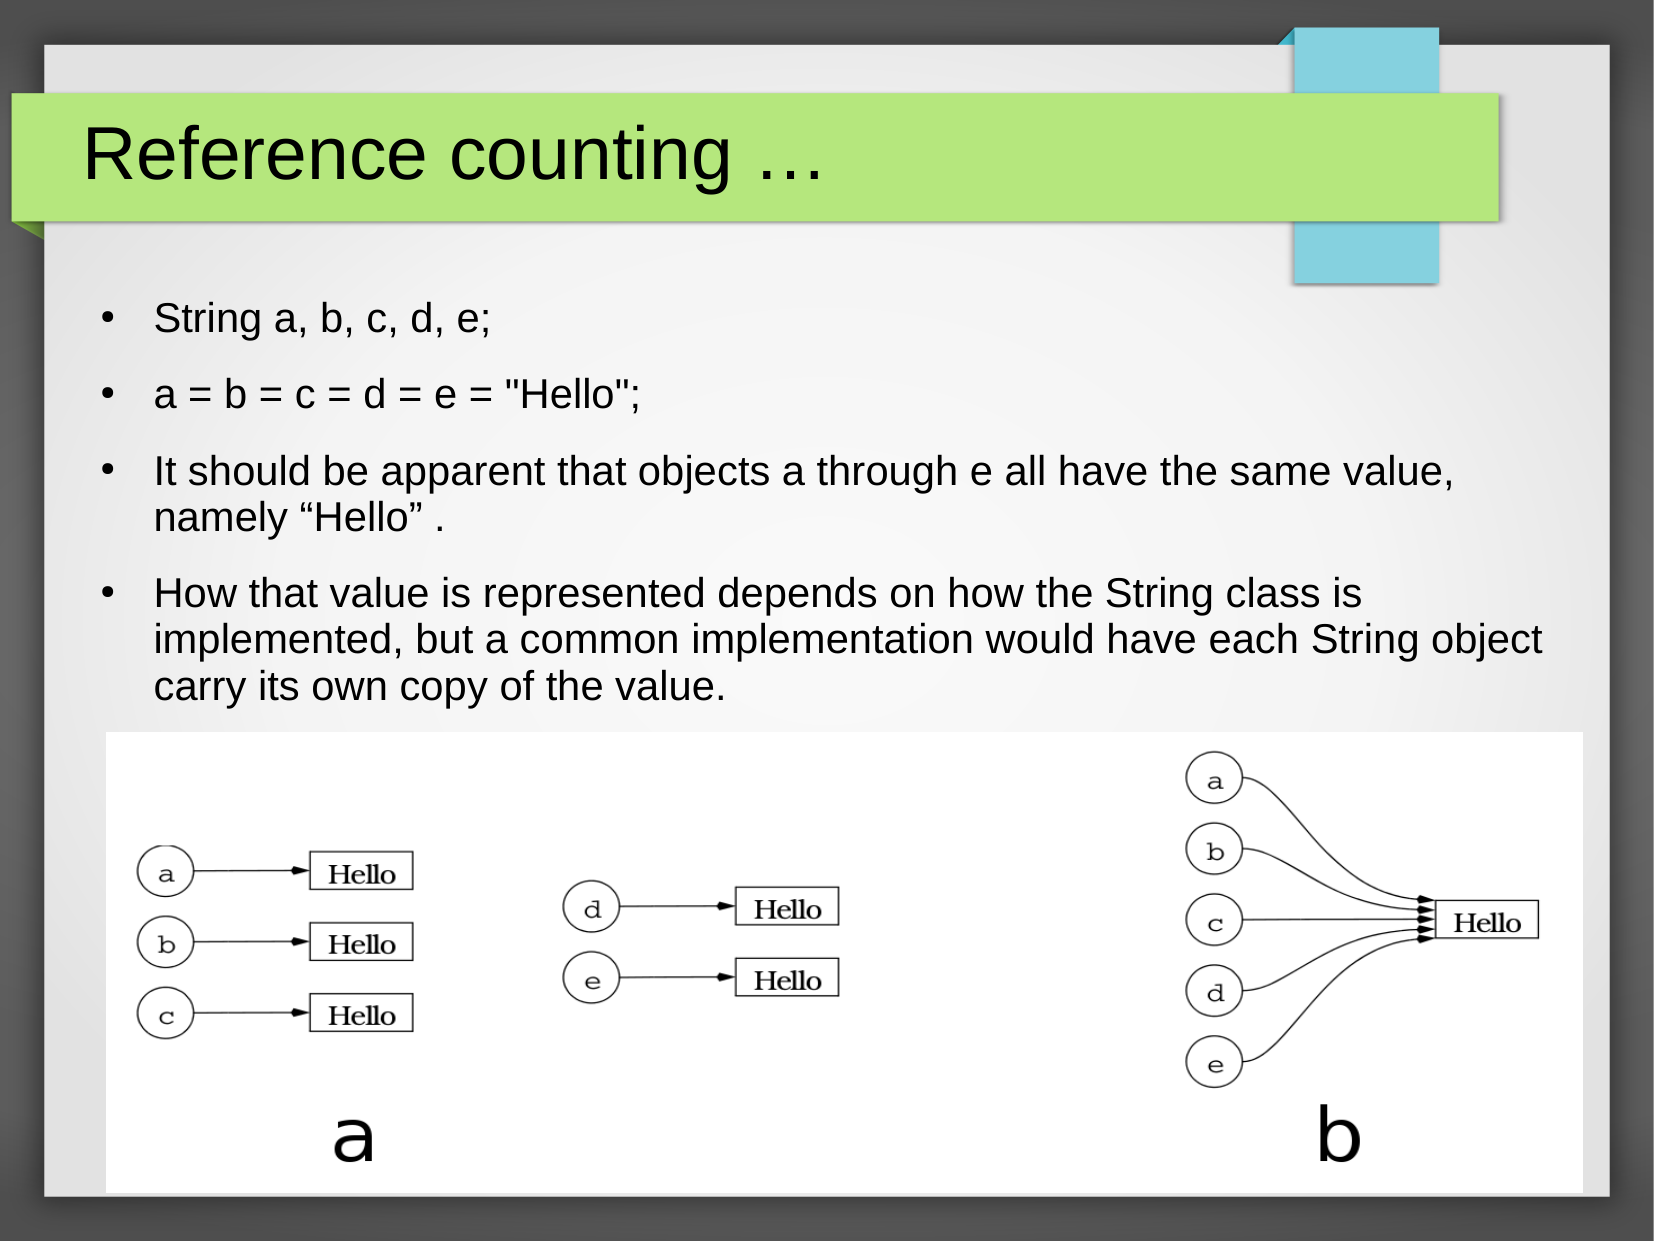

# Reference counting …
String a, b, c, d, e;
a = b = c = d = e = "Hello";
It should be apparent that objects a through e all have the same value, namely “Hello” .
How that value is represented depends on how the String class is implemented, but a common implementation would have each String object carry its own copy of the value.